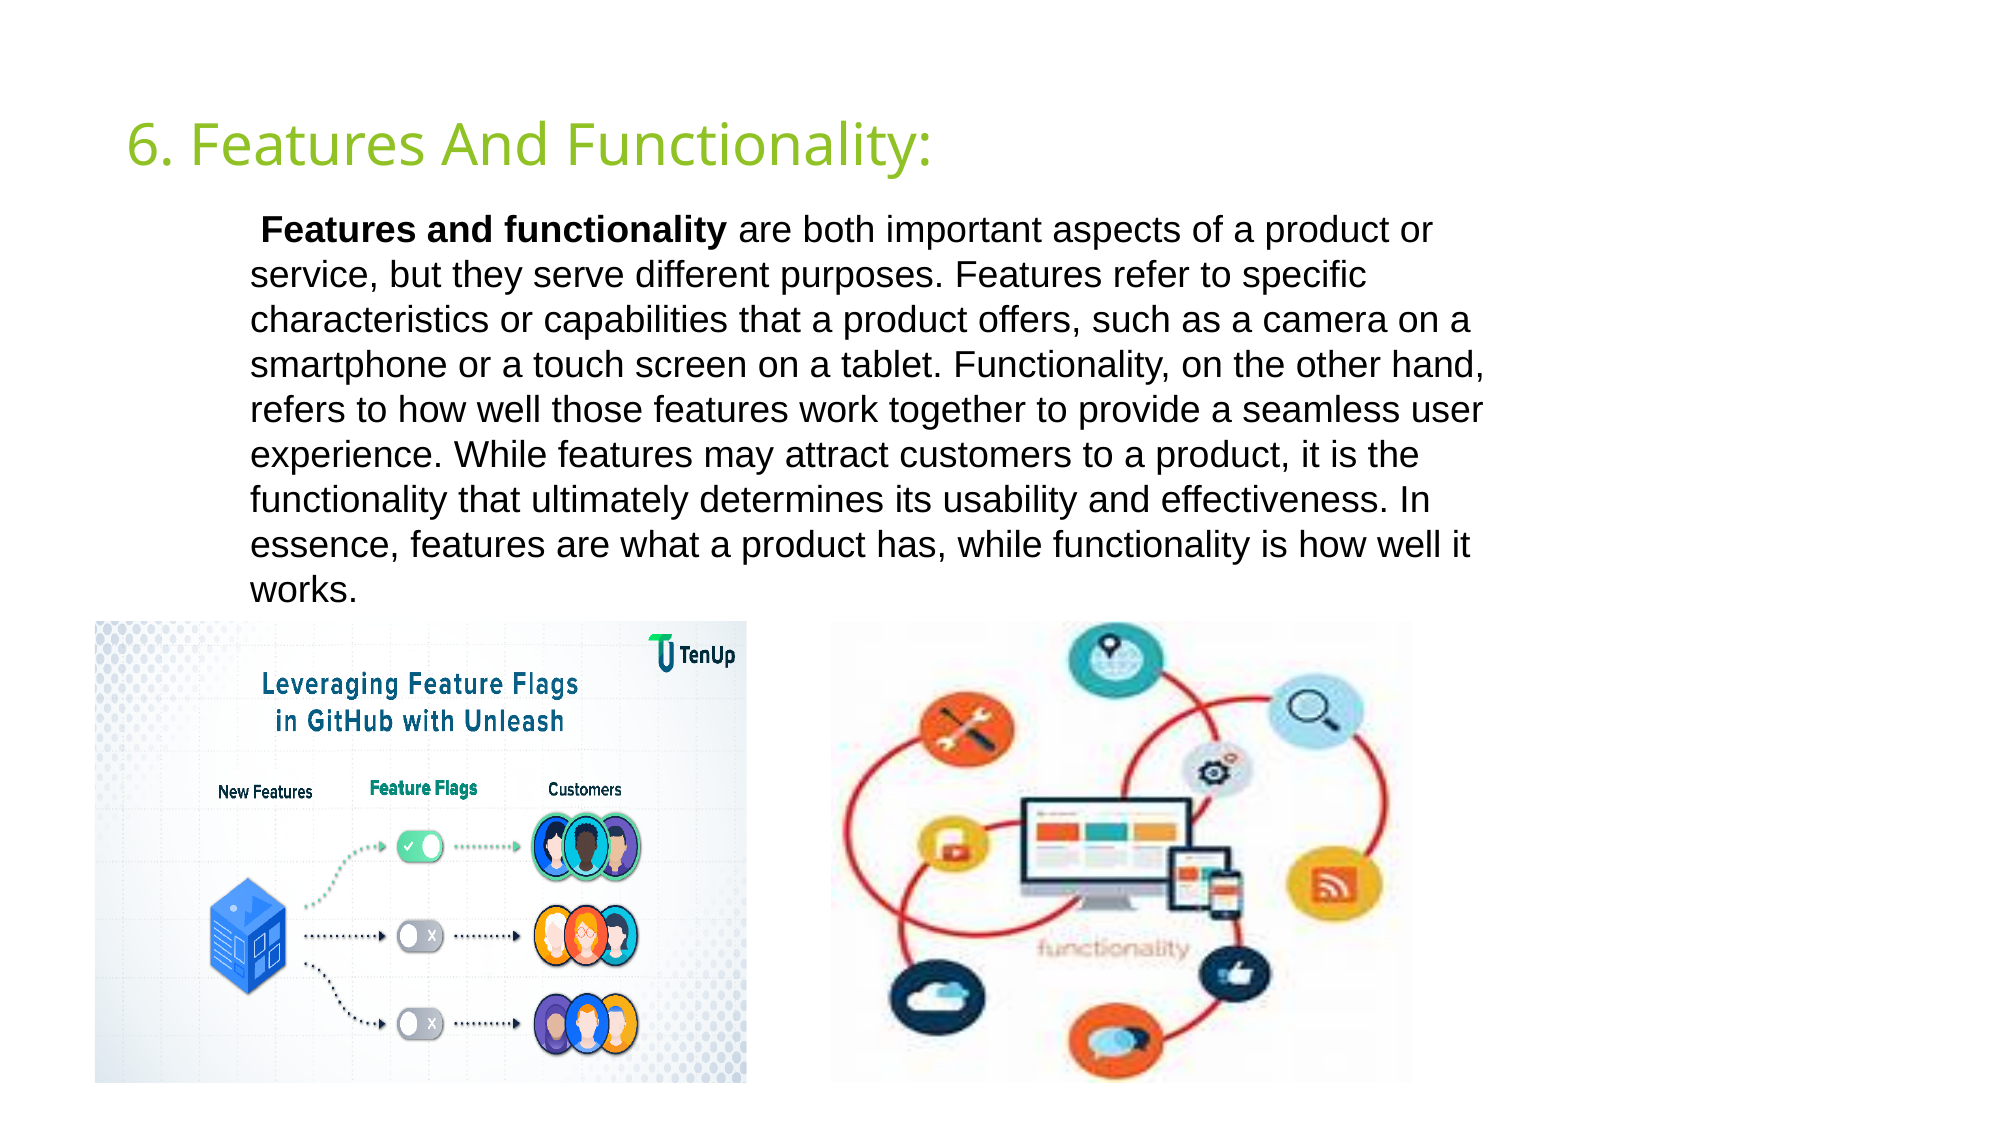

# 6. Features And Functionality:
 Features and functionality are both important aspects of a product or service, but they serve different purposes. Features refer to specific characteristics or capabilities that a product offers, such as a camera on a smartphone or a touch screen on a tablet. Functionality, on the other hand, refers to how well those features work together to provide a seamless user experience. While features may attract customers to a product, it is the functionality that ultimately determines its usability and effectiveness. In essence, features are what a product has, while functionality is how well it works.